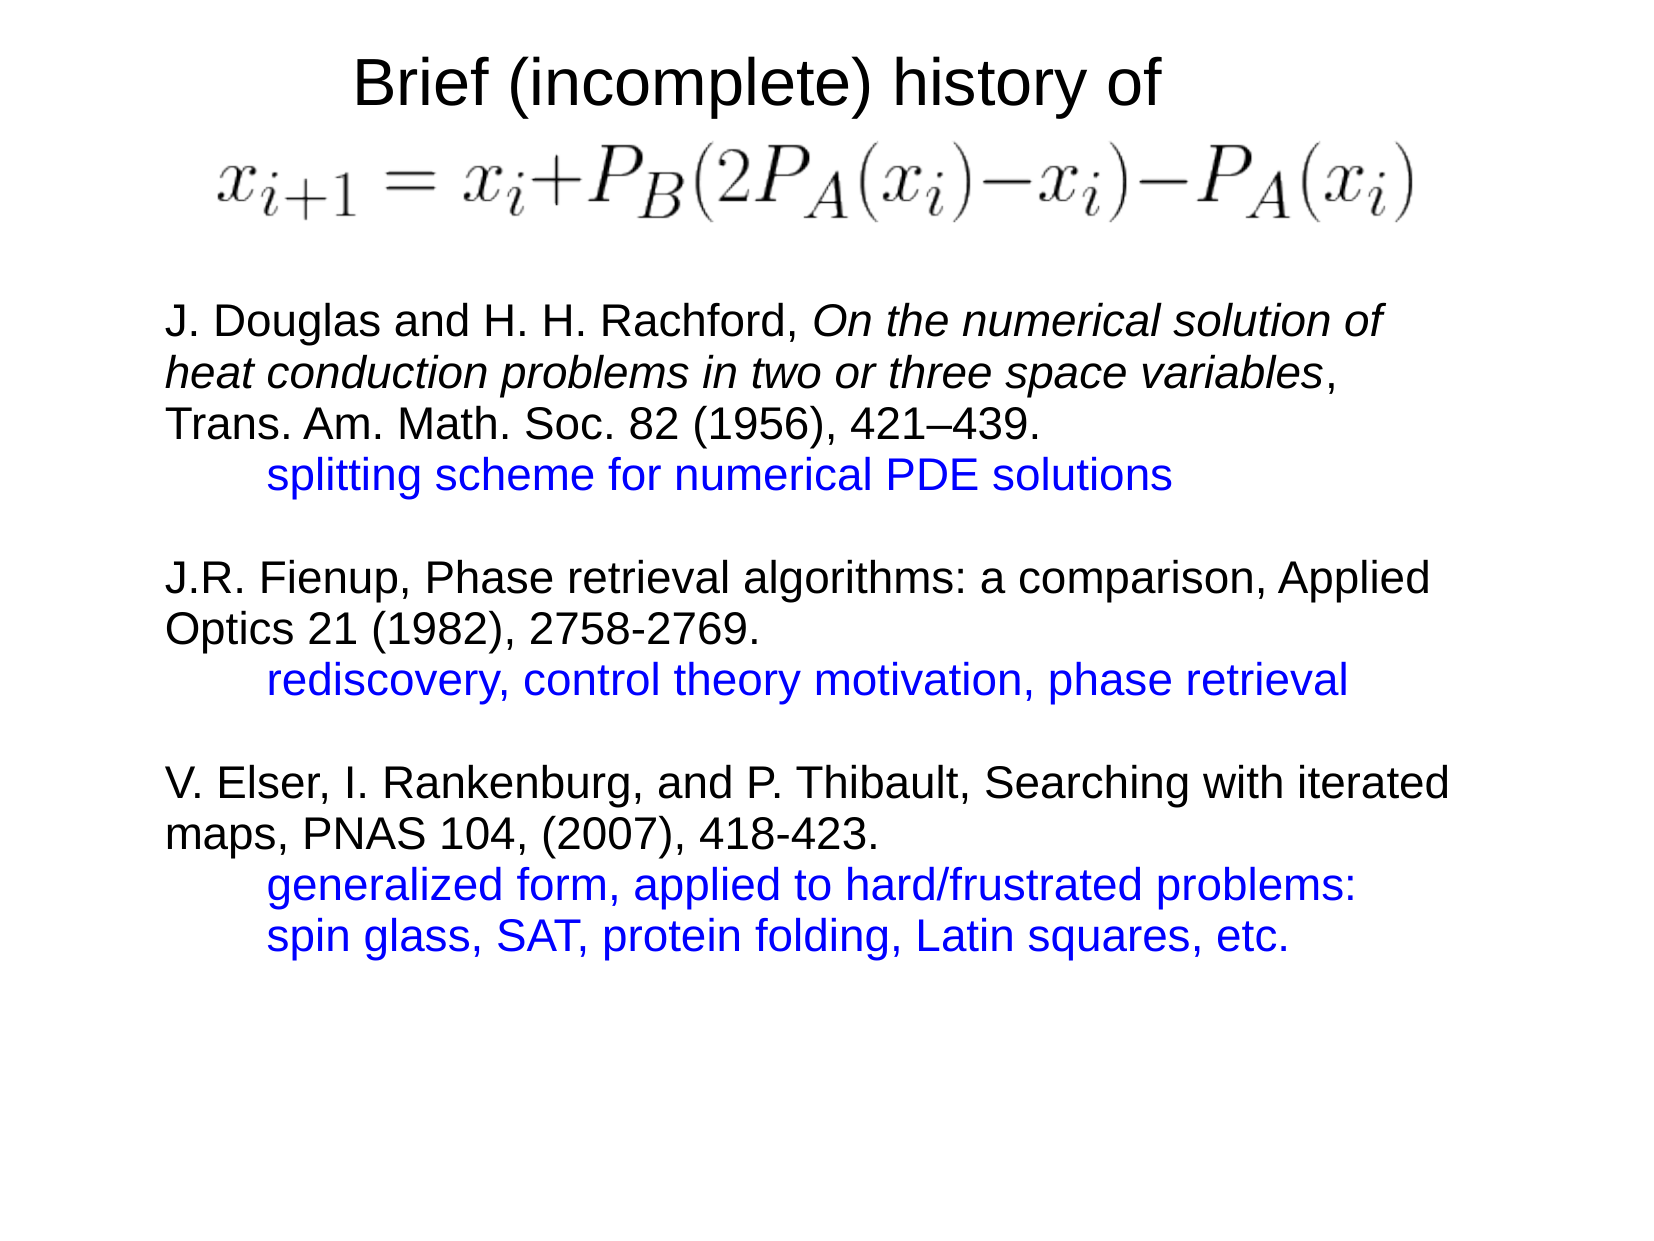

Brief (incomplete) history of
J. Douglas and H. H. Rachford, On the numerical solution of
heat conduction problems in two or three space variables,
Trans. Am. Math. Soc. 82 (1956), 421–439.
 splitting scheme for numerical PDE solutions
J.R. Fienup, Phase retrieval algorithms: a comparison, Applied
Optics 21 (1982), 2758-2769.
 rediscovery, control theory motivation, phase retrieval
V. Elser, I. Rankenburg, and P. Thibault, Searching with iterated
maps, PNAS 104, (2007), 418-423.
 generalized form, applied to hard/frustrated problems:
 spin glass, SAT, protein folding, Latin squares, etc.